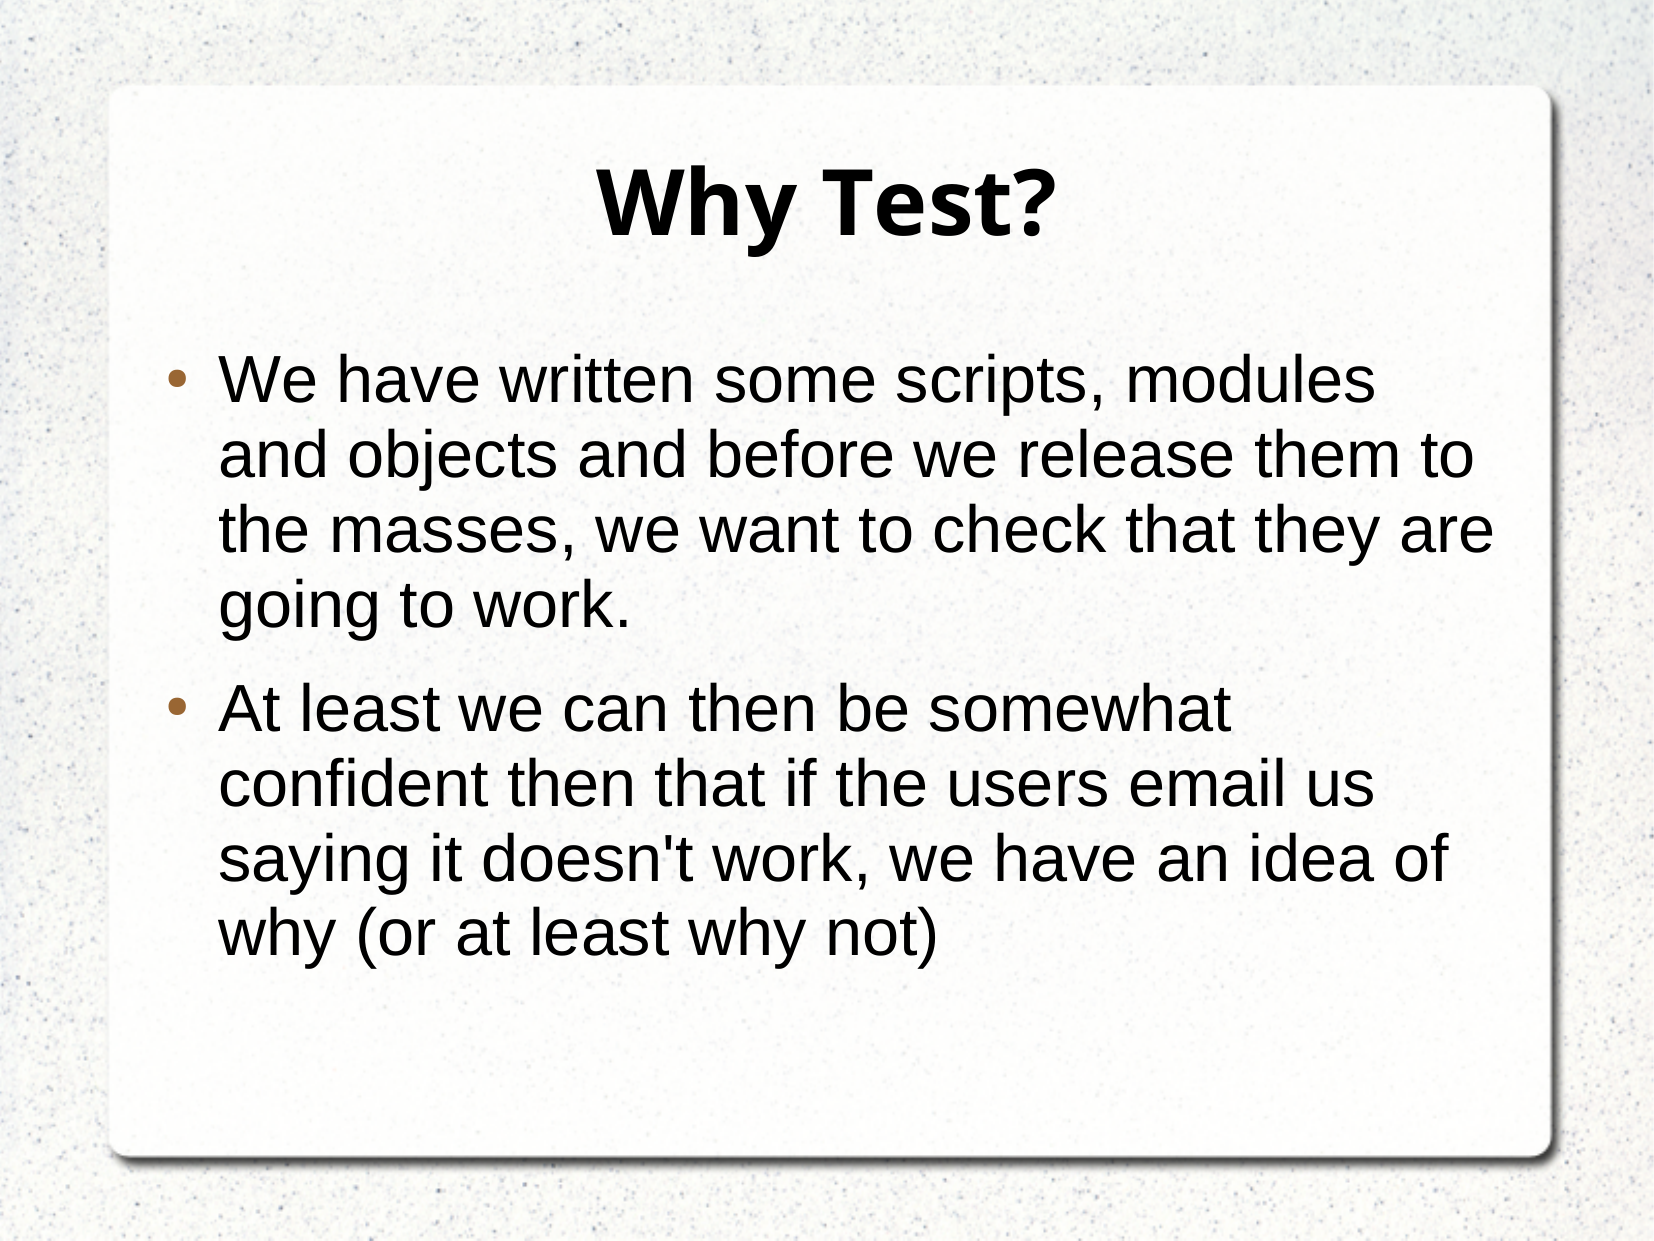

# Why Test?
We have written some scripts, modules and objects and before we release them to the masses, we want to check that they are going to work.
At least we can then be somewhat confident then that if the users email us saying it doesn't work, we have an idea of why (or at least why not)